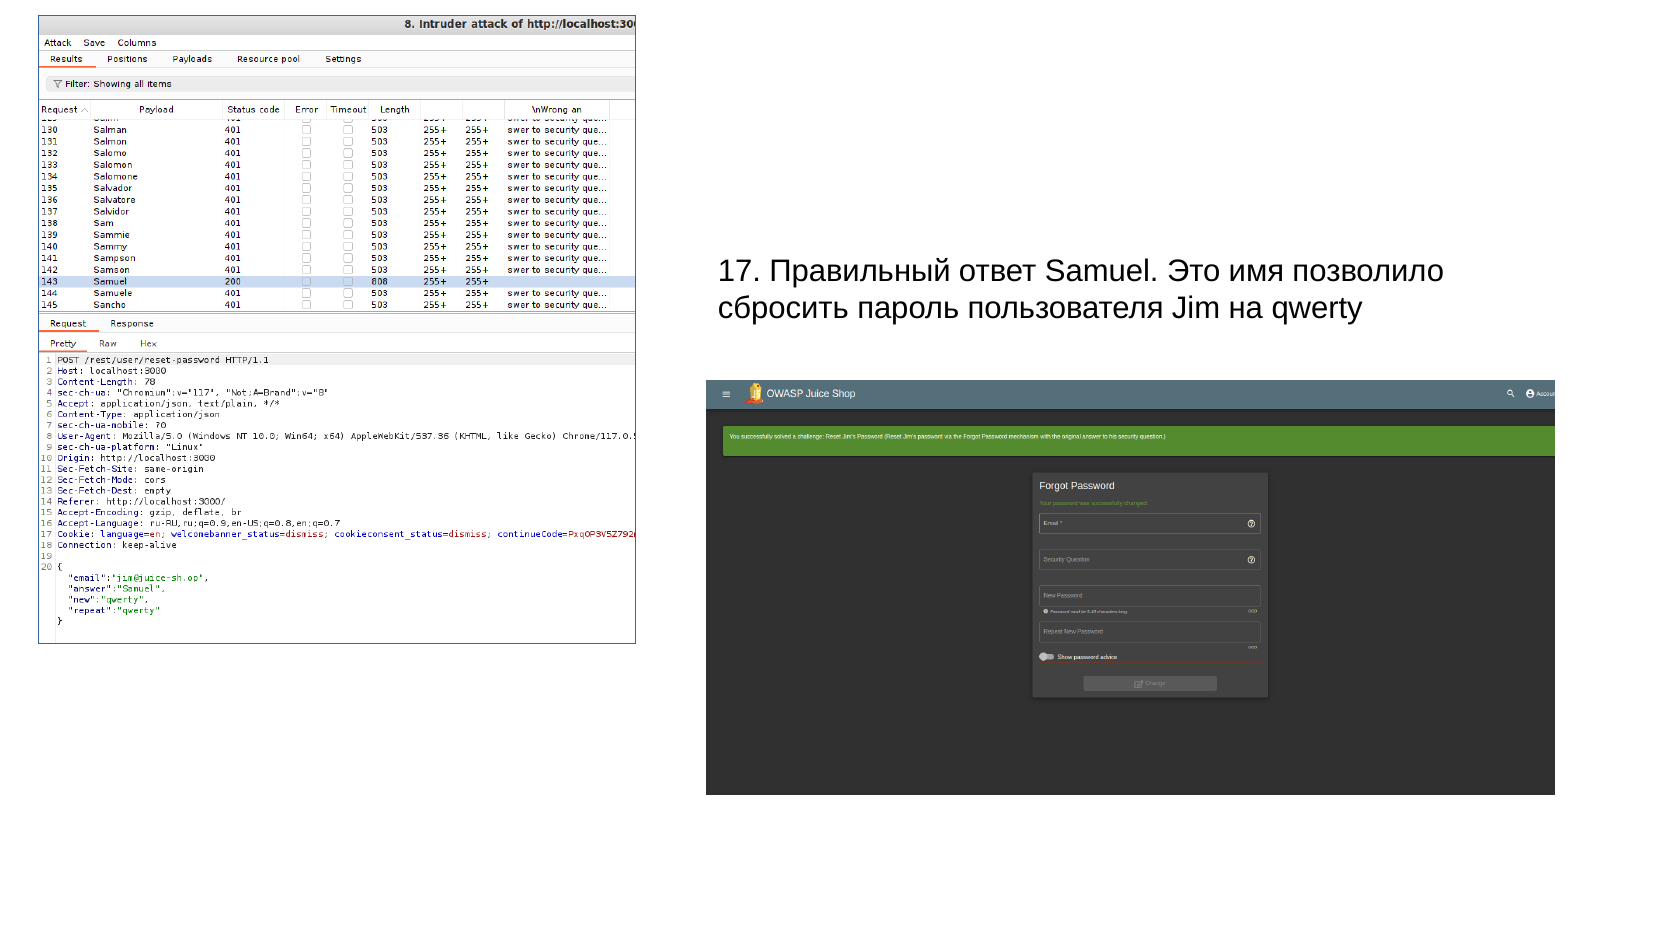

17. Правильный ответ Samuel. Это имя позволило сбросить пароль пользователя Jim на qwerty